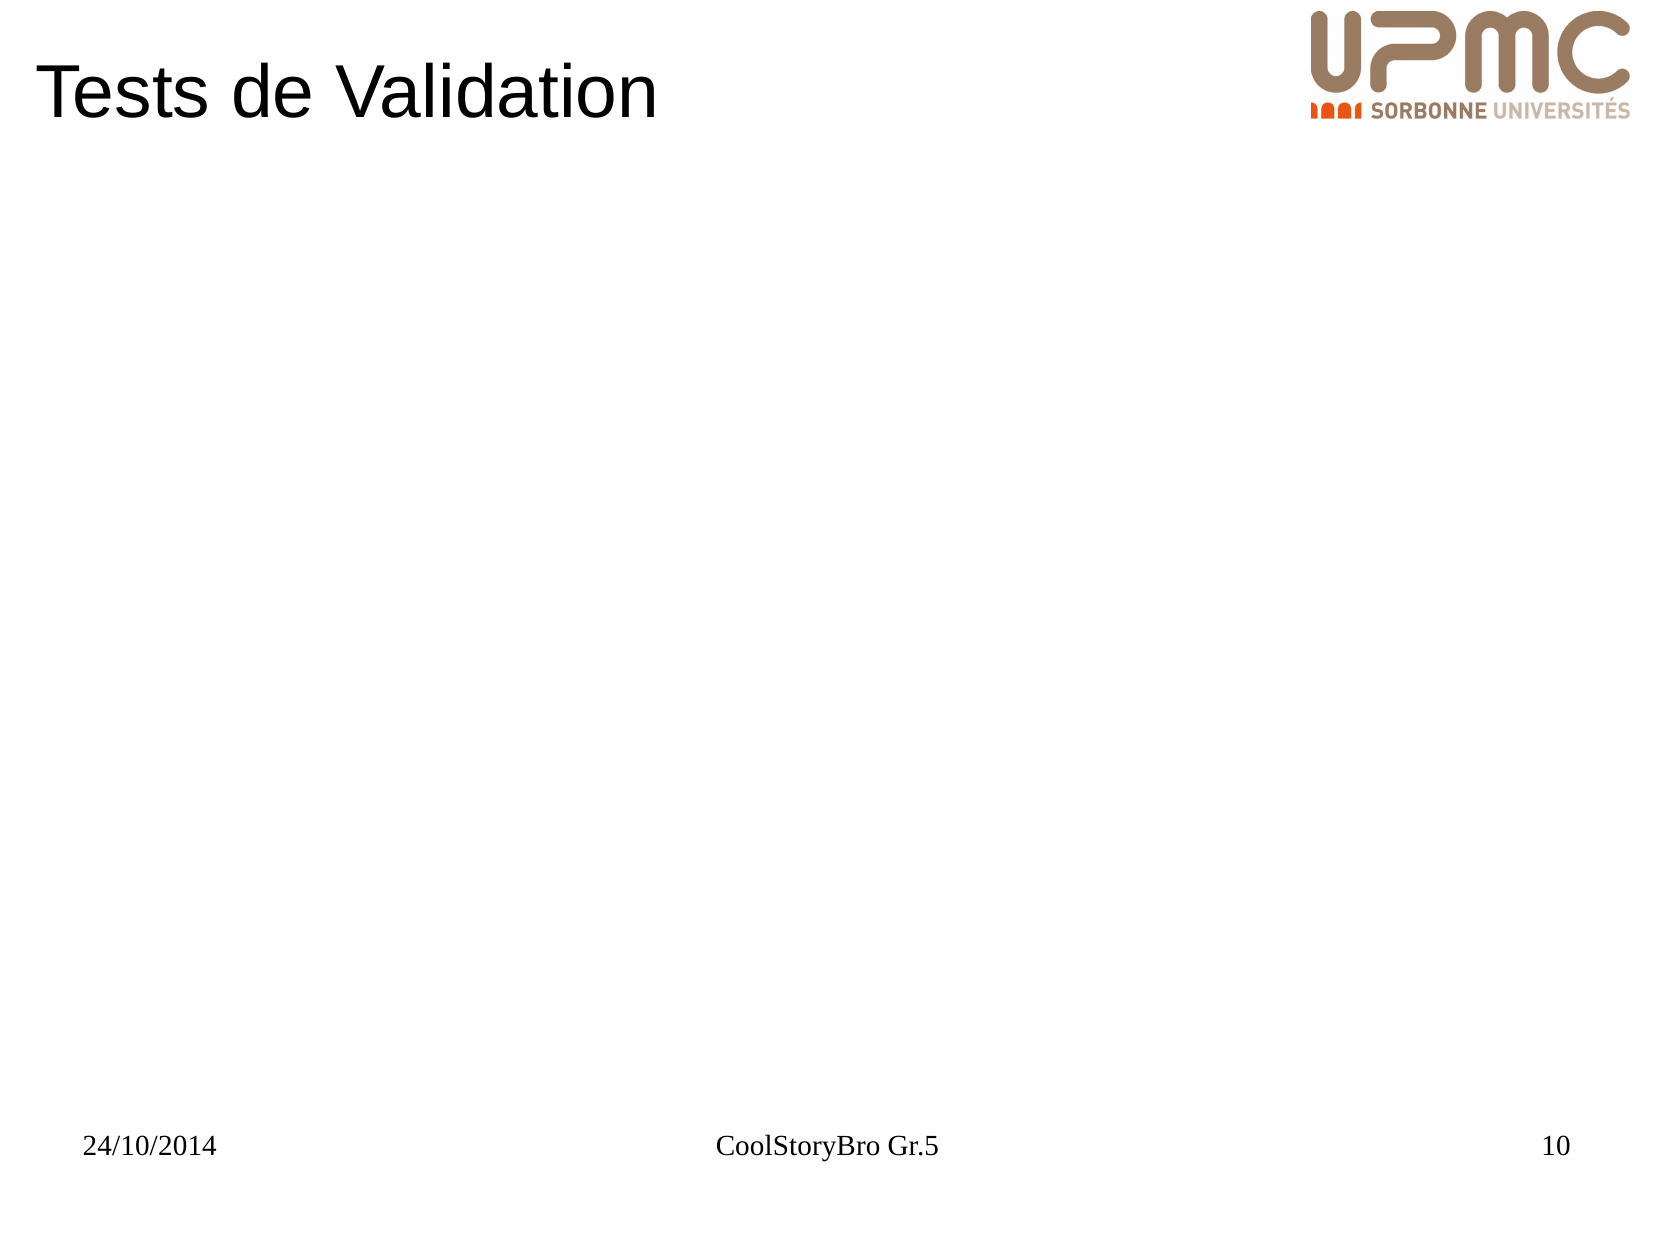

# Tests de Validation
24/10/2014
CoolStoryBro Gr.5
10